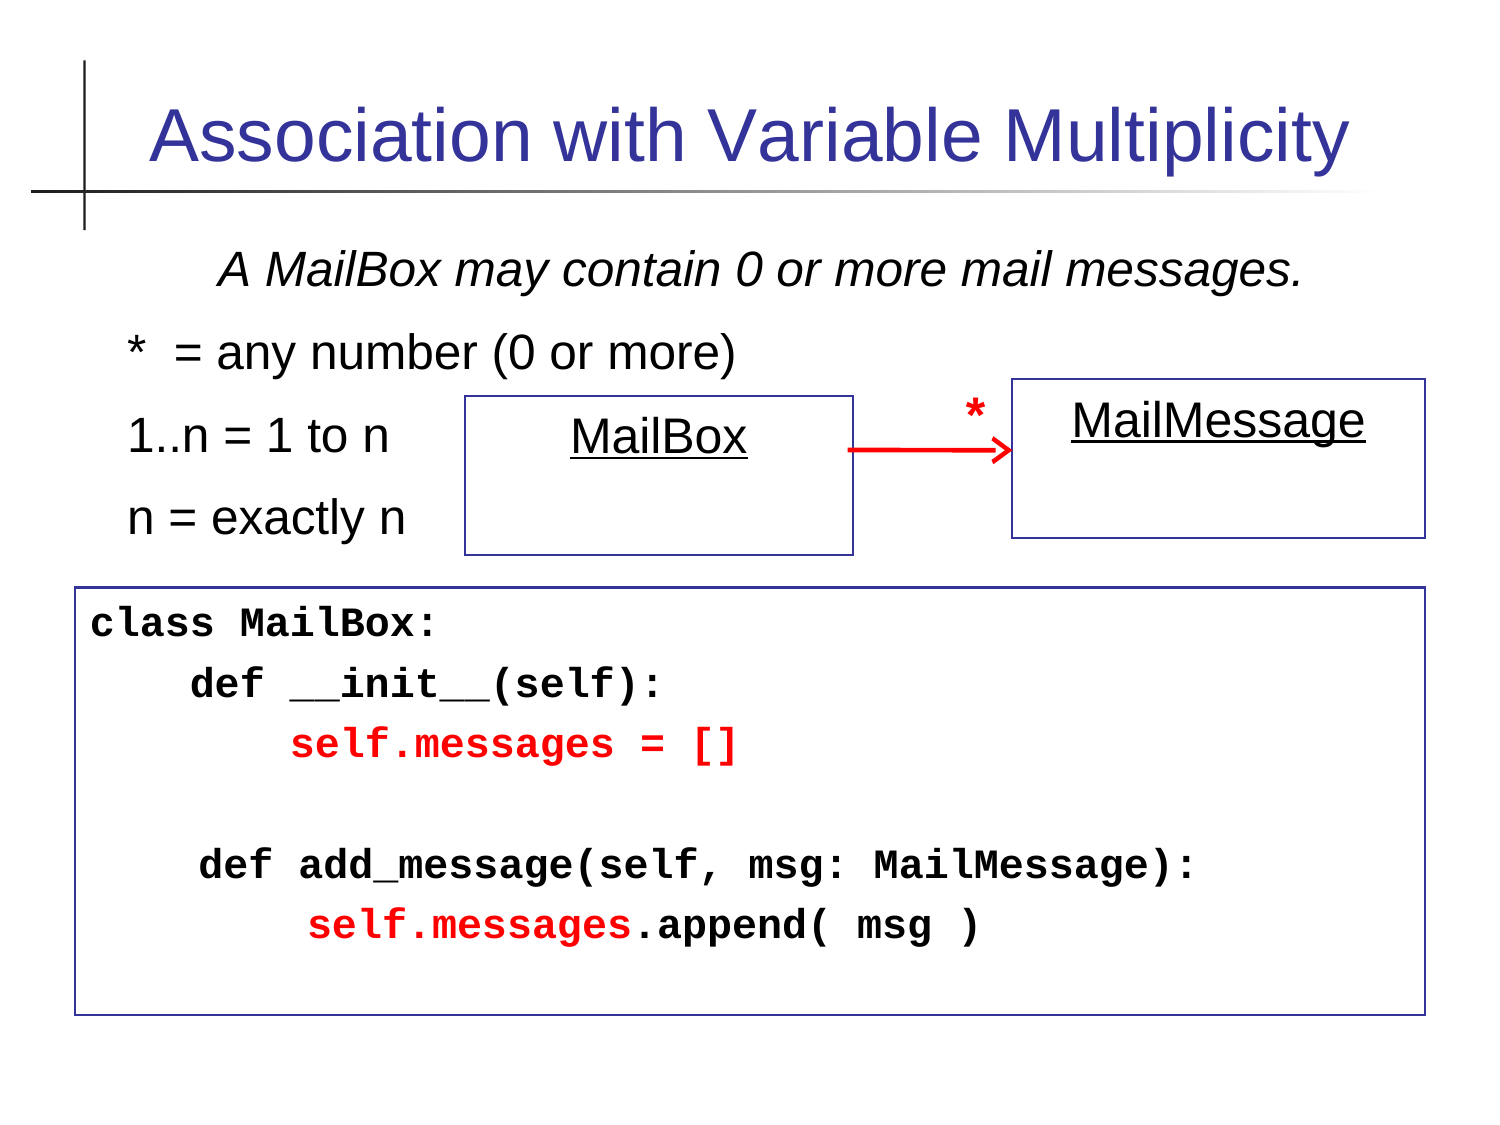

# Association with Variable Multiplicity
A MailBox may contain 0 or more mail messages.
* = any number (0 or more)
1..n = 1 to n
n = exactly n
*
MailMessage
MailBox
class MailBox:
 def __init__(self):
 self.messages = []
	 def add_message(self, msg: MailMessage):
		 self.messages.append( msg )